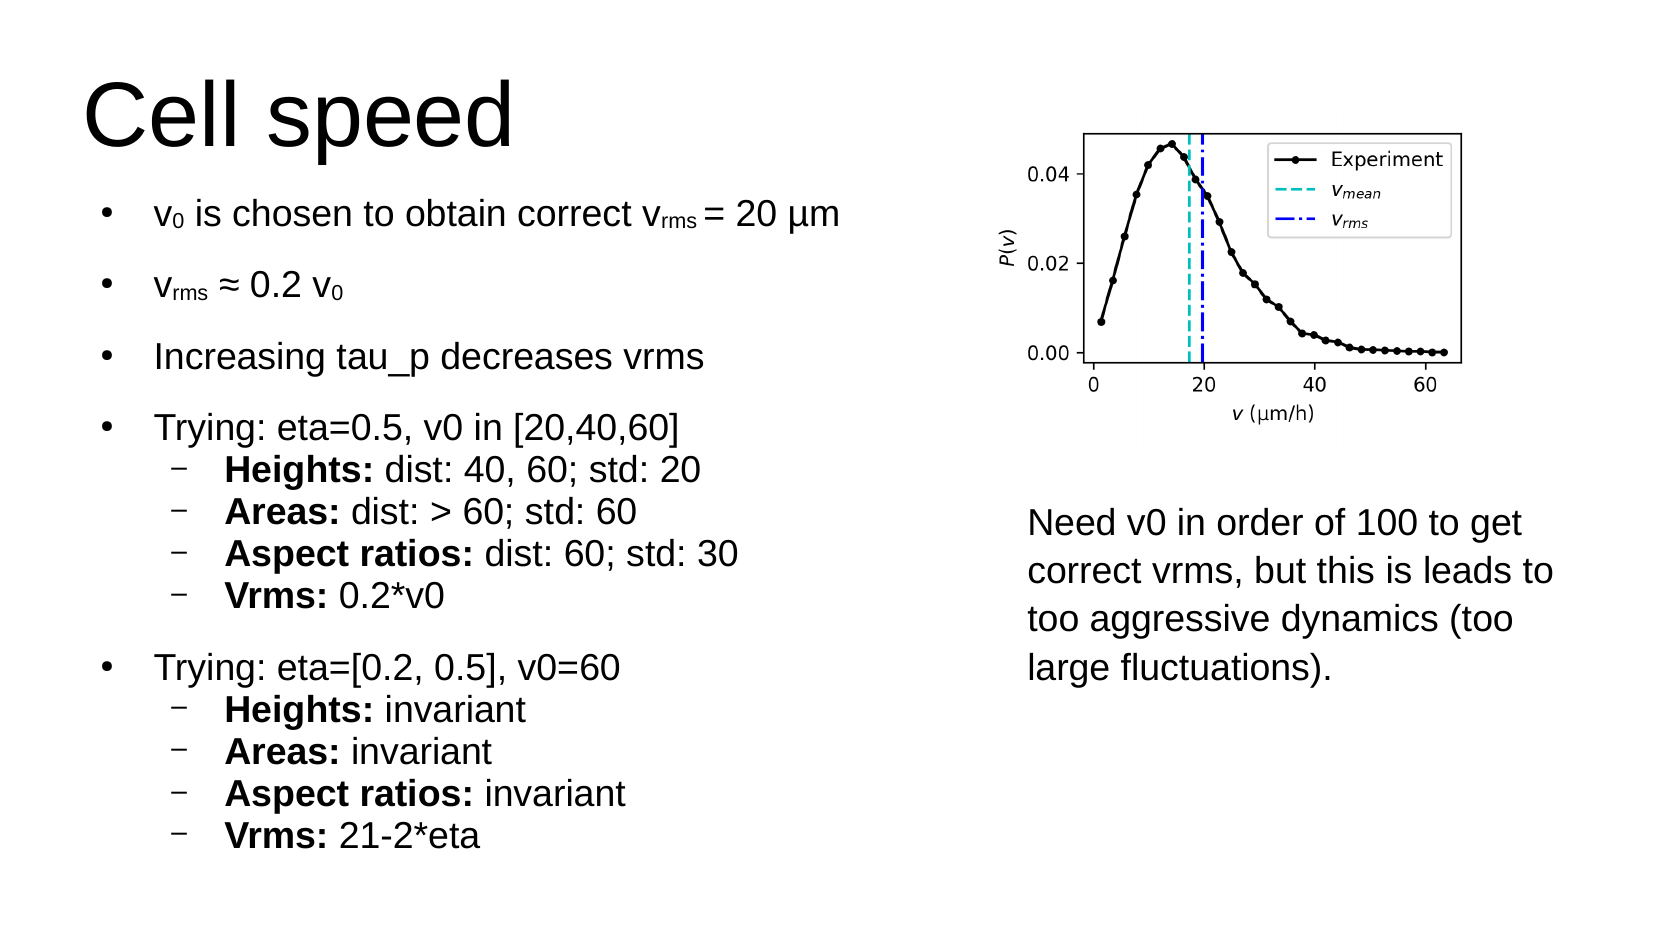

# Cell speed
v0 is chosen to obtain correct vrms = 20 µm
vrms ≈ 0.2 v0
Increasing tau_p decreases vrms
Trying: eta=0.5, v0 in [20,40,60]
Heights: dist: 40, 60; std: 20
Areas: dist: > 60; std: 60
Aspect ratios: dist: 60; std: 30
Vrms: 0.2*v0
Trying: eta=[0.2, 0.5], v0=60
Heights: invariant
Areas: invariant
Aspect ratios: invariant
Vrms: 21-2*eta
Need v0 in order of 100 to get correct vrms, but this is leads to too aggressive dynamics (too large fluctuations).